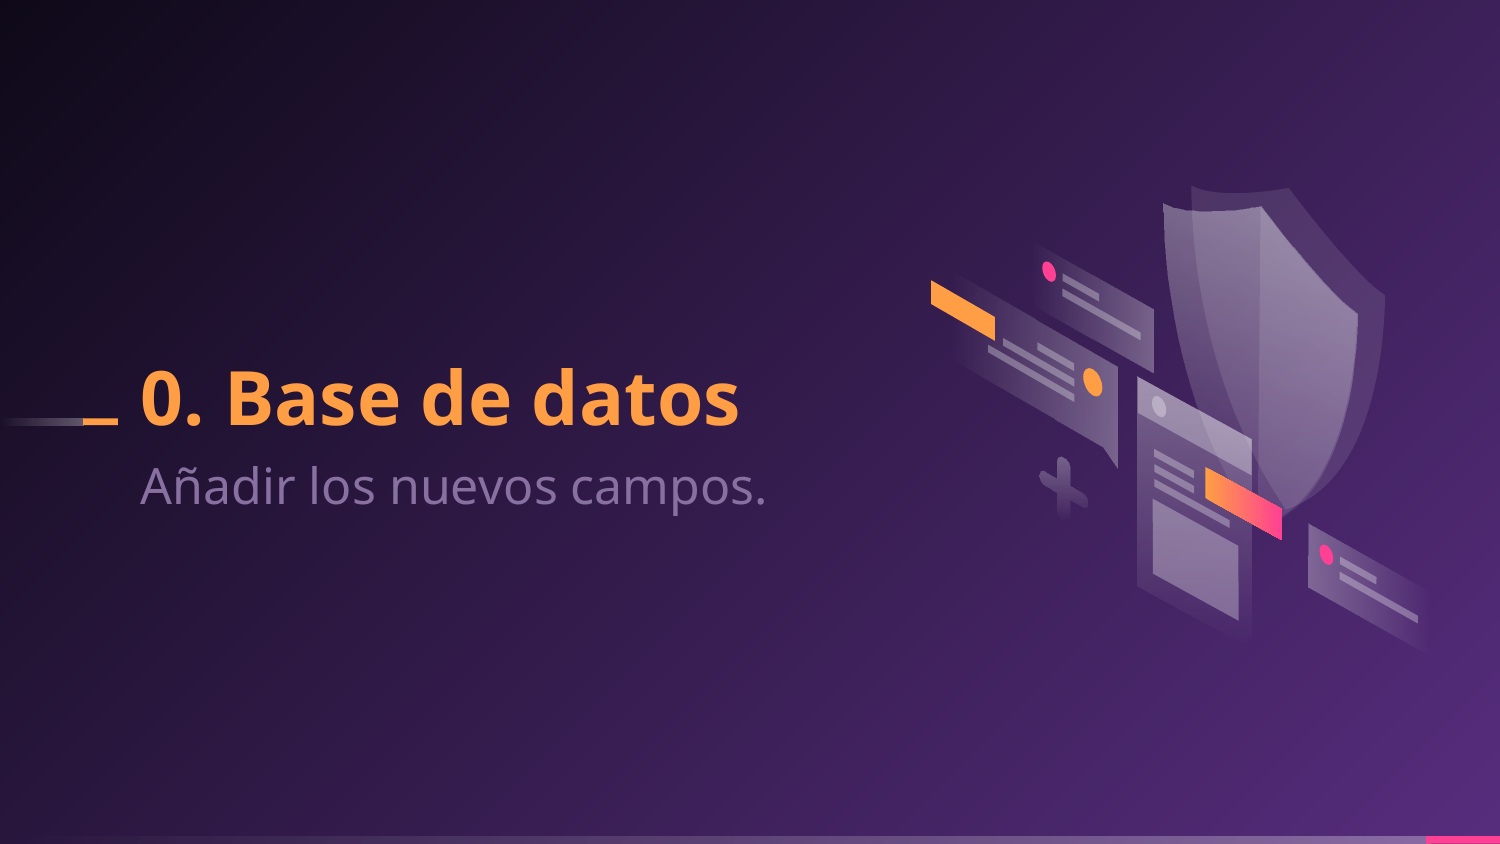

# 0. Base de datos
Añadir los nuevos campos.